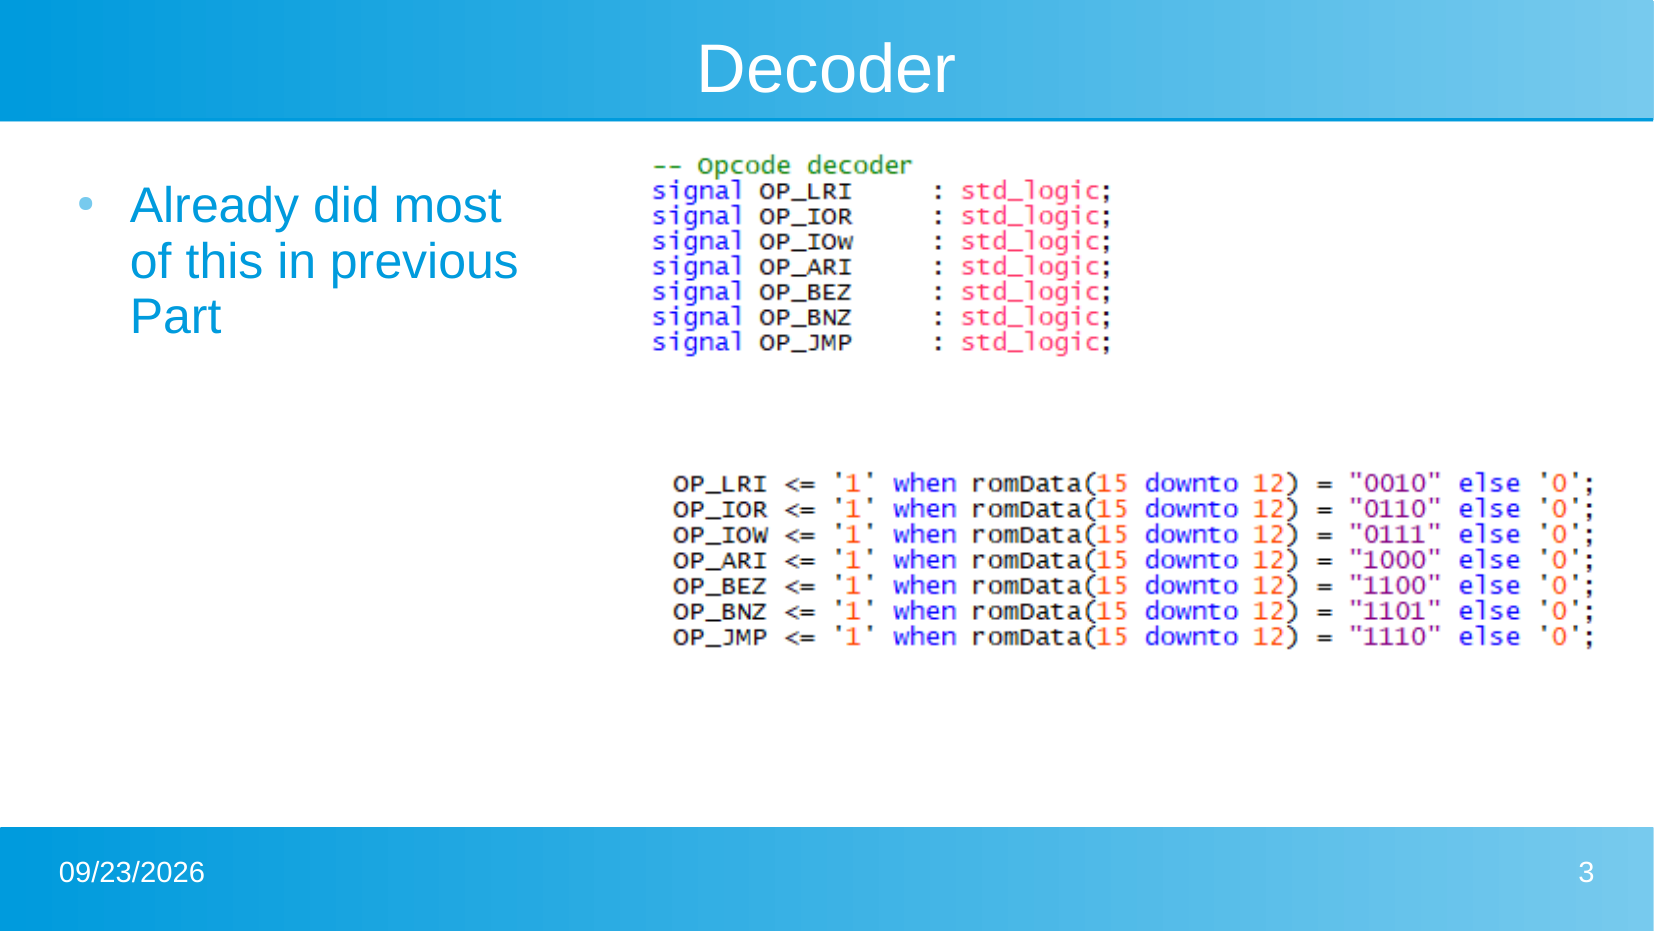

# Decoder
Already did most of this in previous Part
3